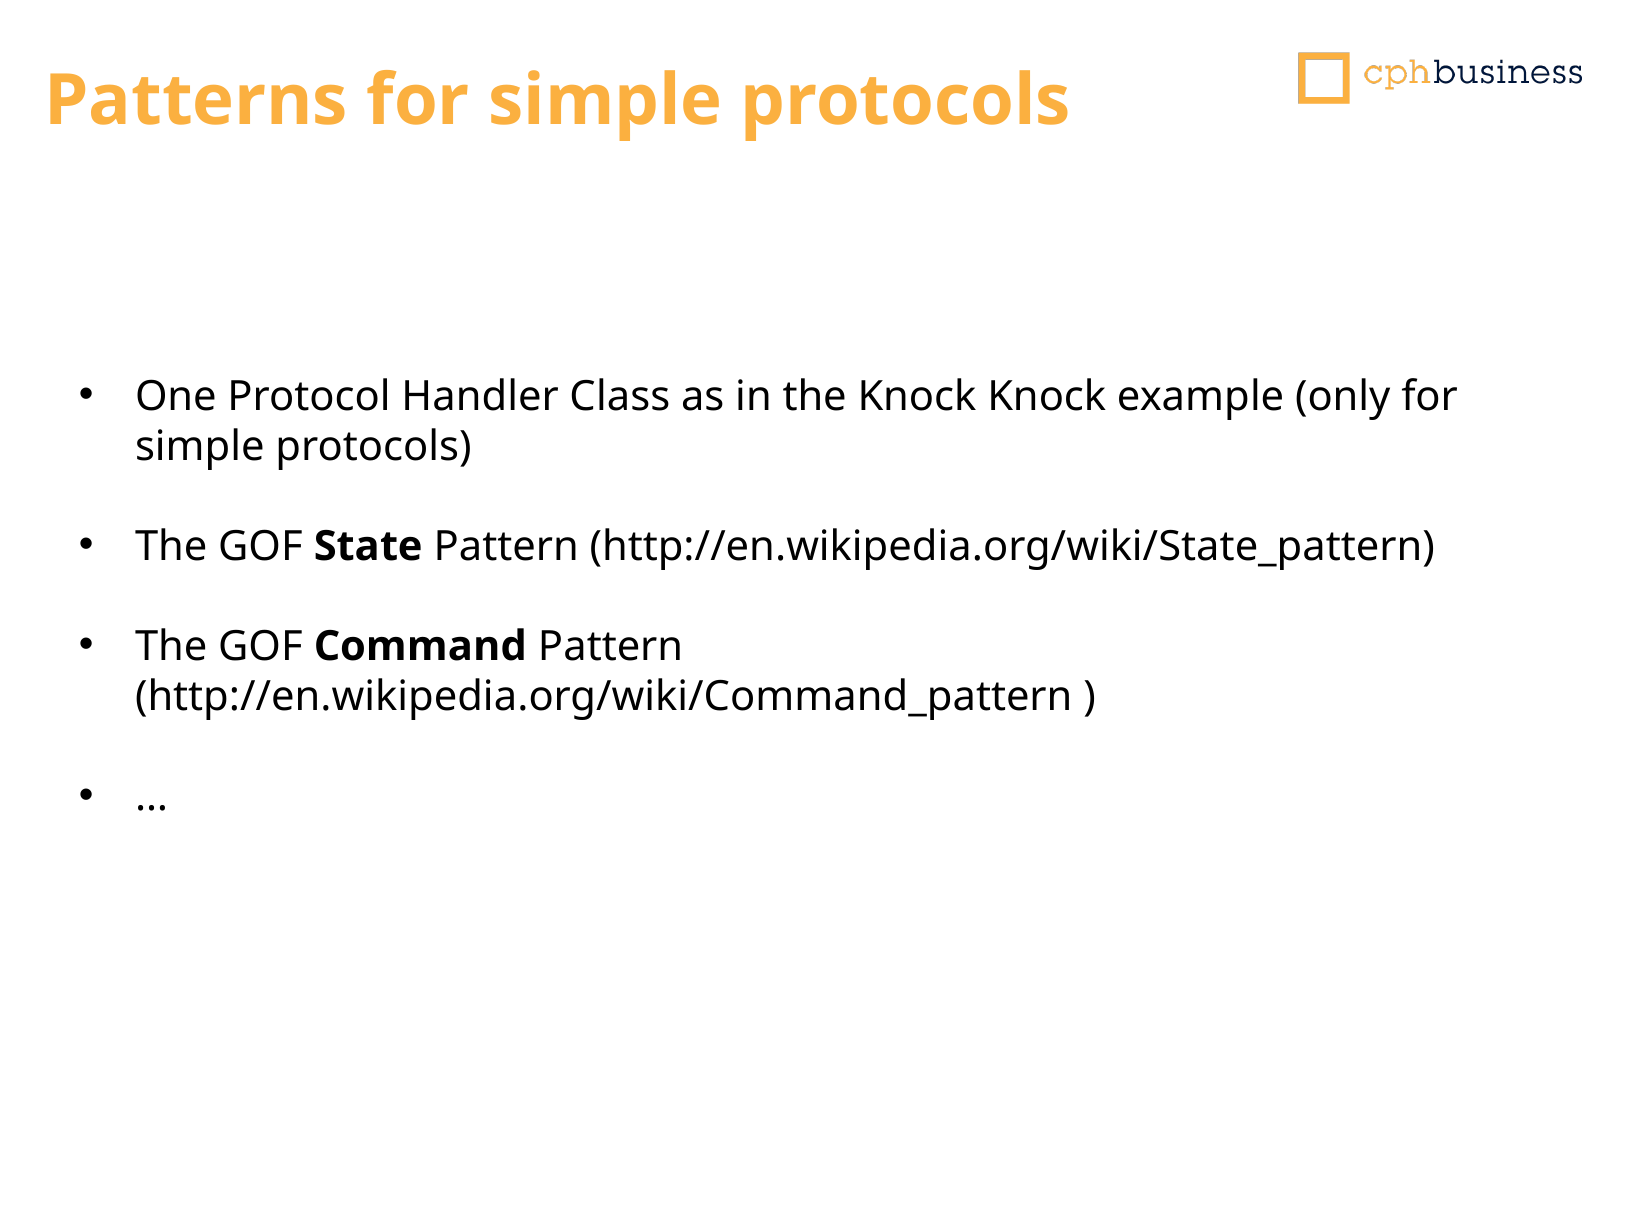

Patterns for simple protocols
One Protocol Handler Class as in the Knock Knock example (only for simple protocols)
The GOF State Pattern (http://en.wikipedia.org/wiki/State_pattern)
The GOF Command Pattern (http://en.wikipedia.org/wiki/Command_pattern )
…